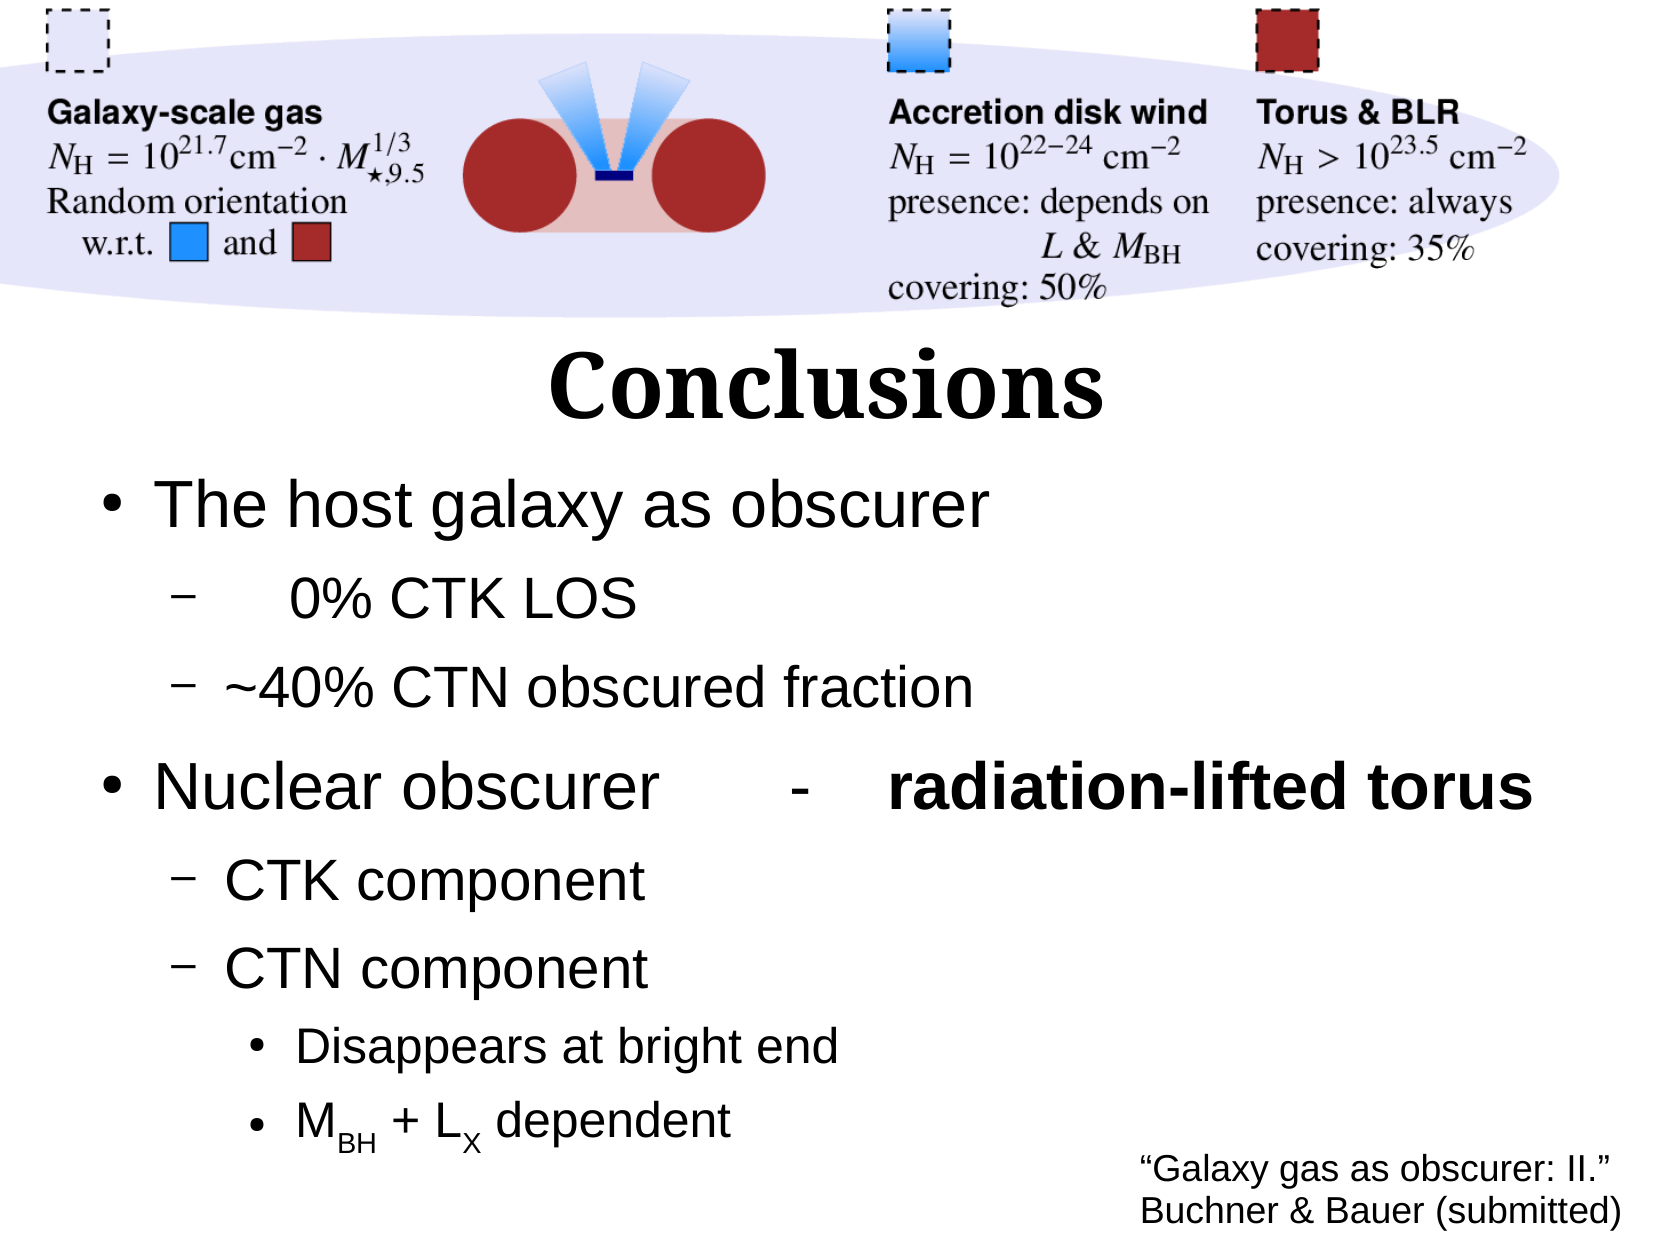

# Conclusions
The host galaxy as obscurer
 0% CTK LOS
~40% CTN obscured fraction
Nuclear obscurer - radiation-lifted torus
CTK component
CTN component
Disappears at bright end
MBH + LX dependent
“Galaxy gas as obscurer: II.”
Buchner & Bauer (submitted)